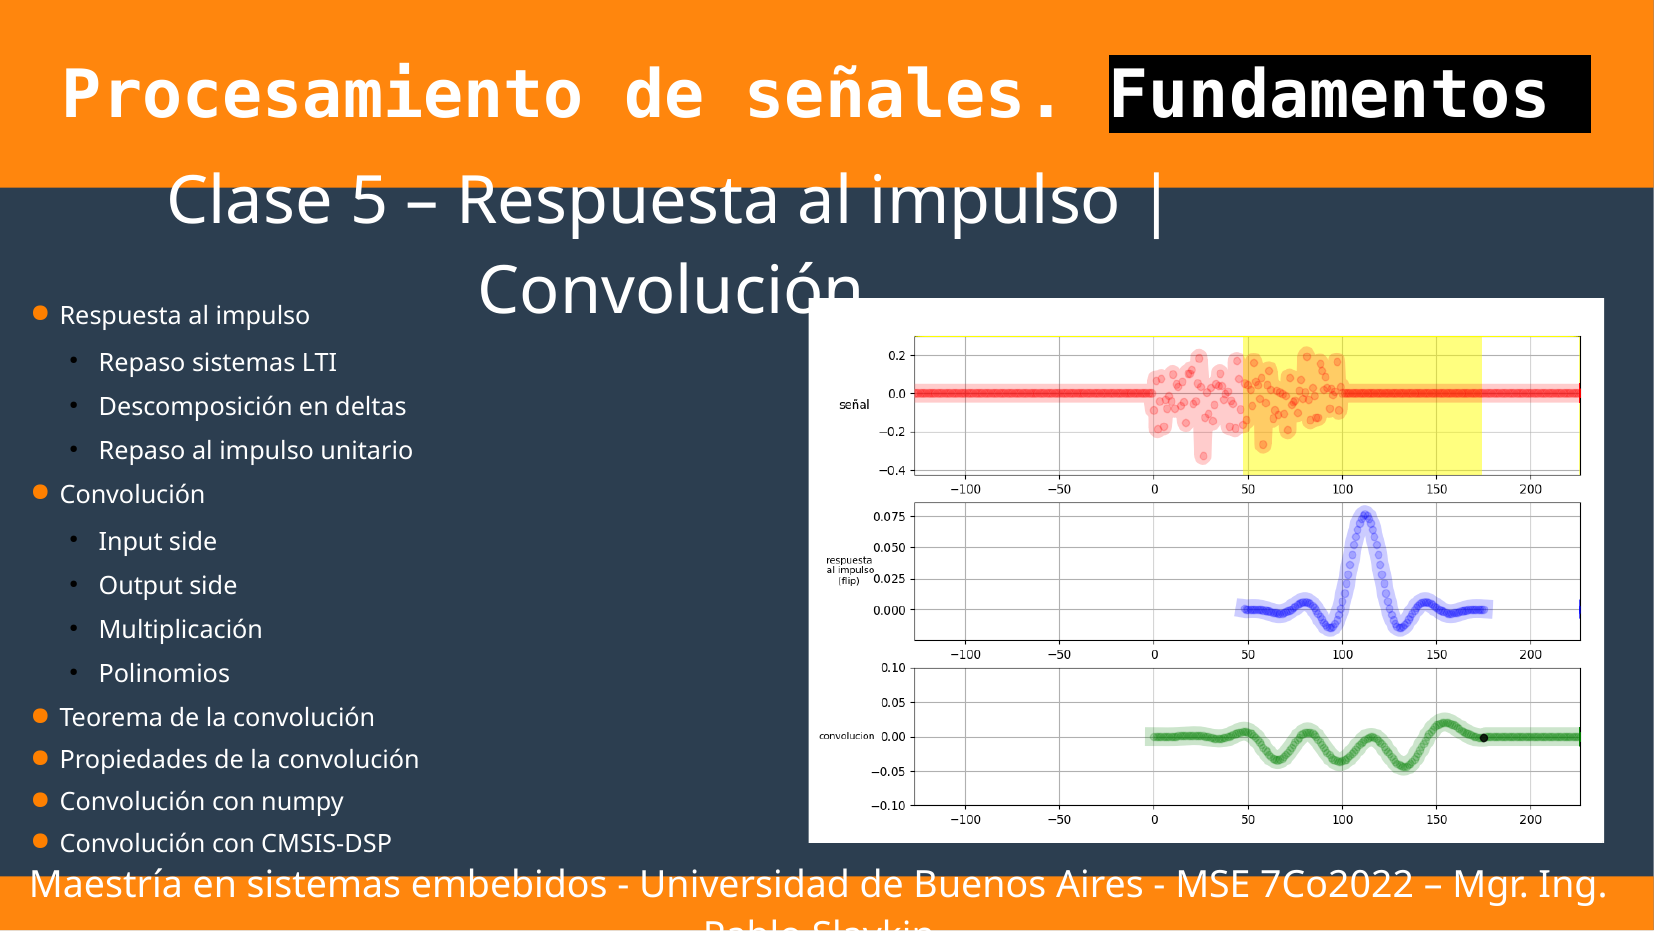

# Procesamiento de señales. Fundamentos
Clase 5 – Respuesta al impulso | Convolución
Respuesta al impulso
Repaso sistemas LTI
Descomposición en deltas
Repaso al impulso unitario
Convolución
Input side
Output side
Multiplicación
Polinomios
Teorema de la convolución
Propiedades de la convolución
Convolución con numpy
Convolución con CMSIS-DSP